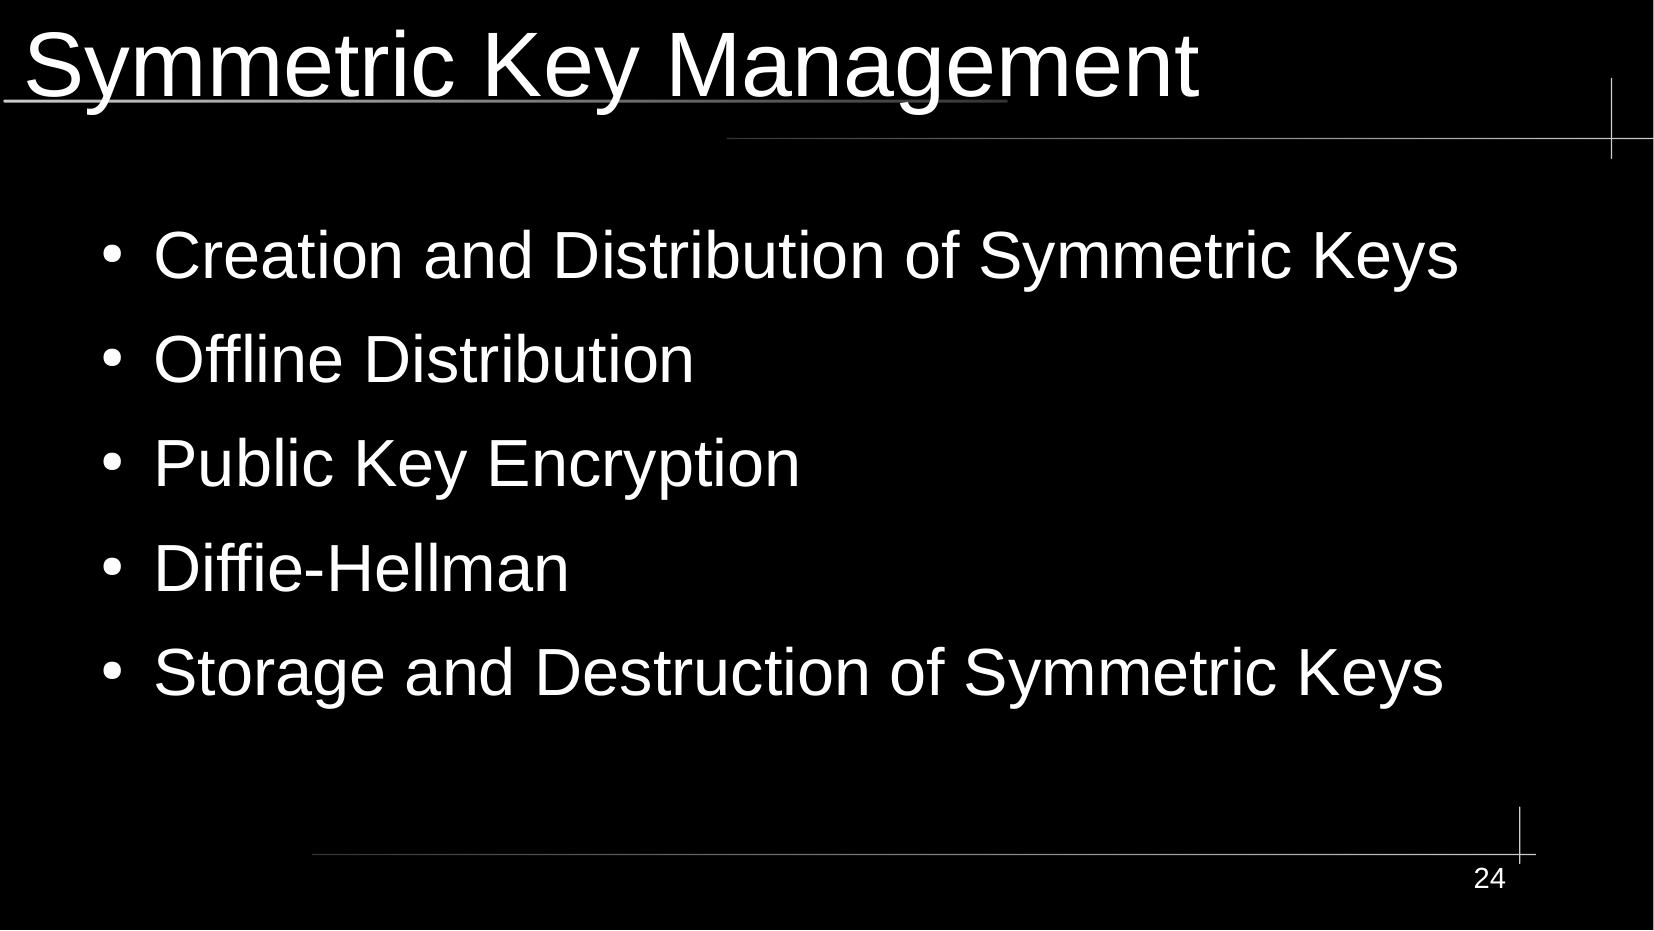

# Symmetric Key Management
Creation and Distribution of Symmetric Keys
Offline Distribution
Public Key Encryption
Diffie-Hellman
Storage and Destruction of Symmetric Keys
24